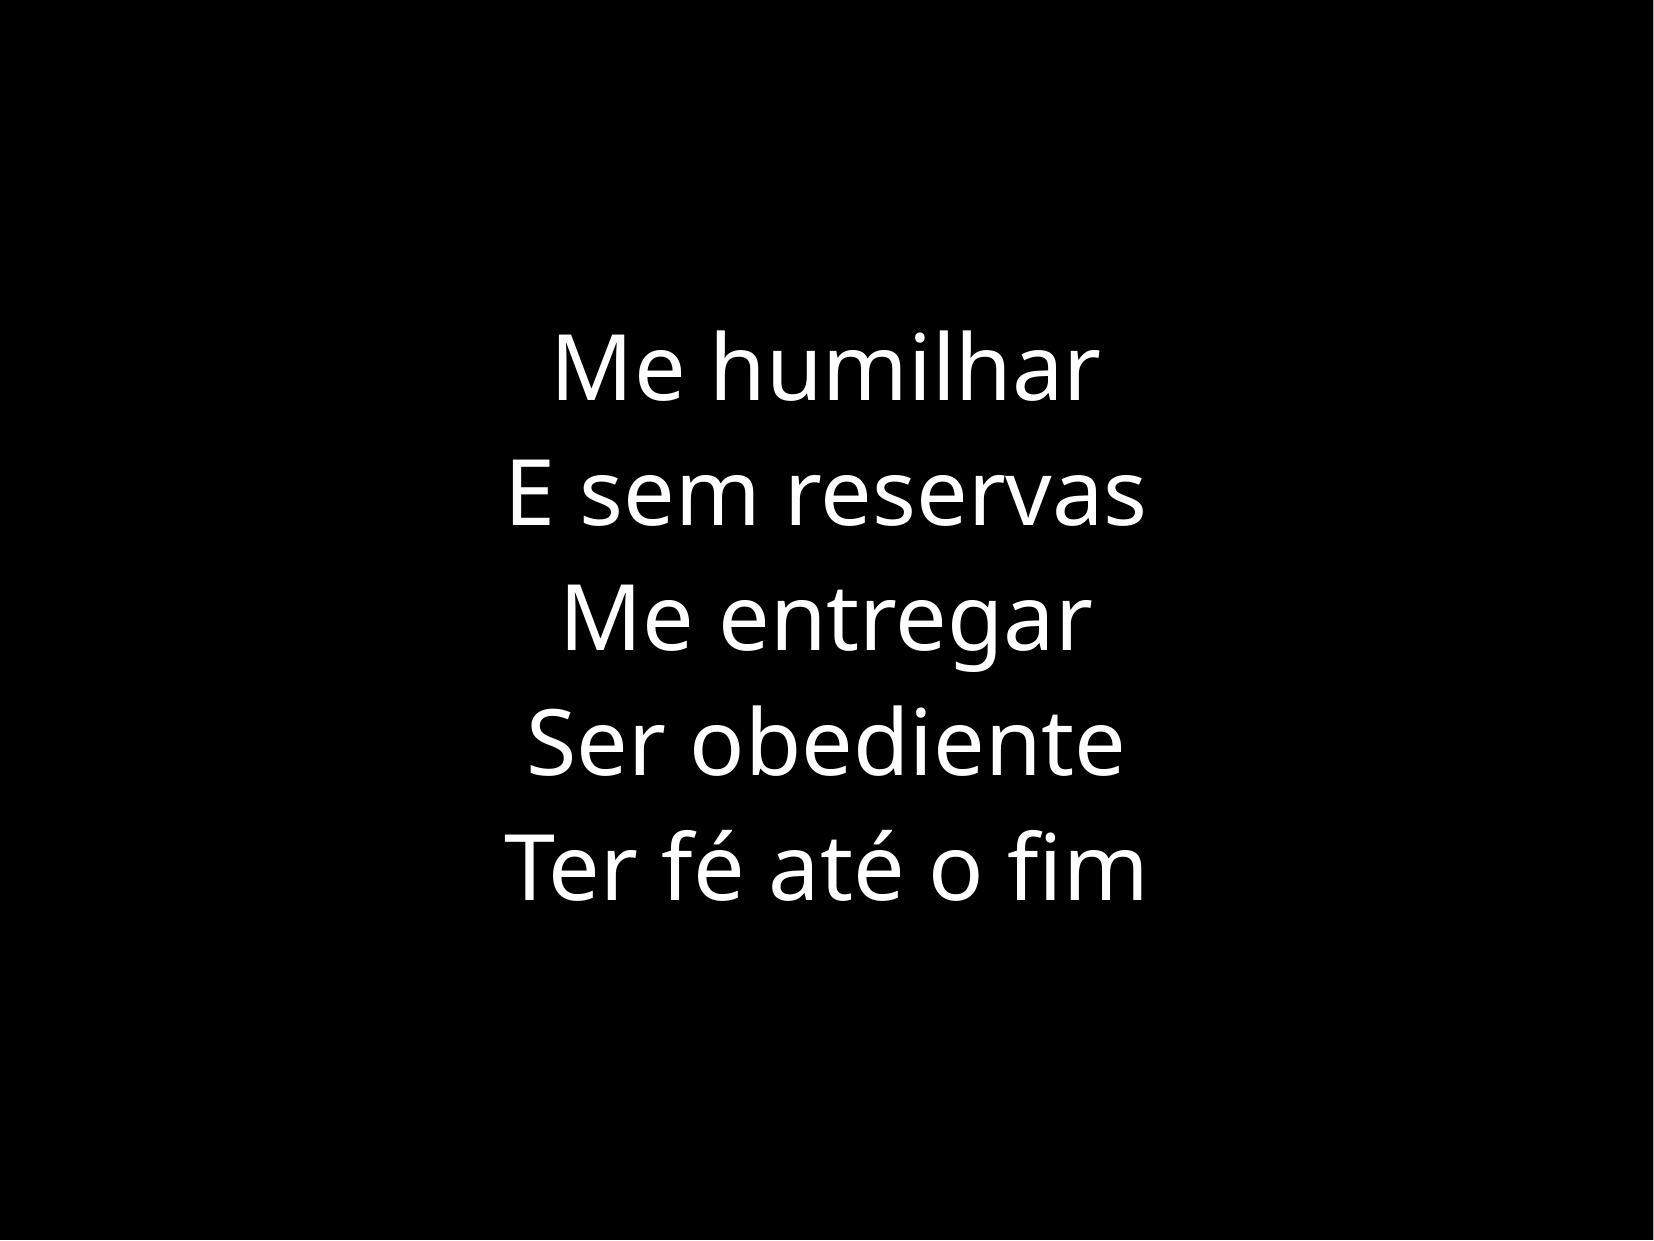

# Me humilhar E sem reservas Me entregar Ser obediente Ter fé até o fim